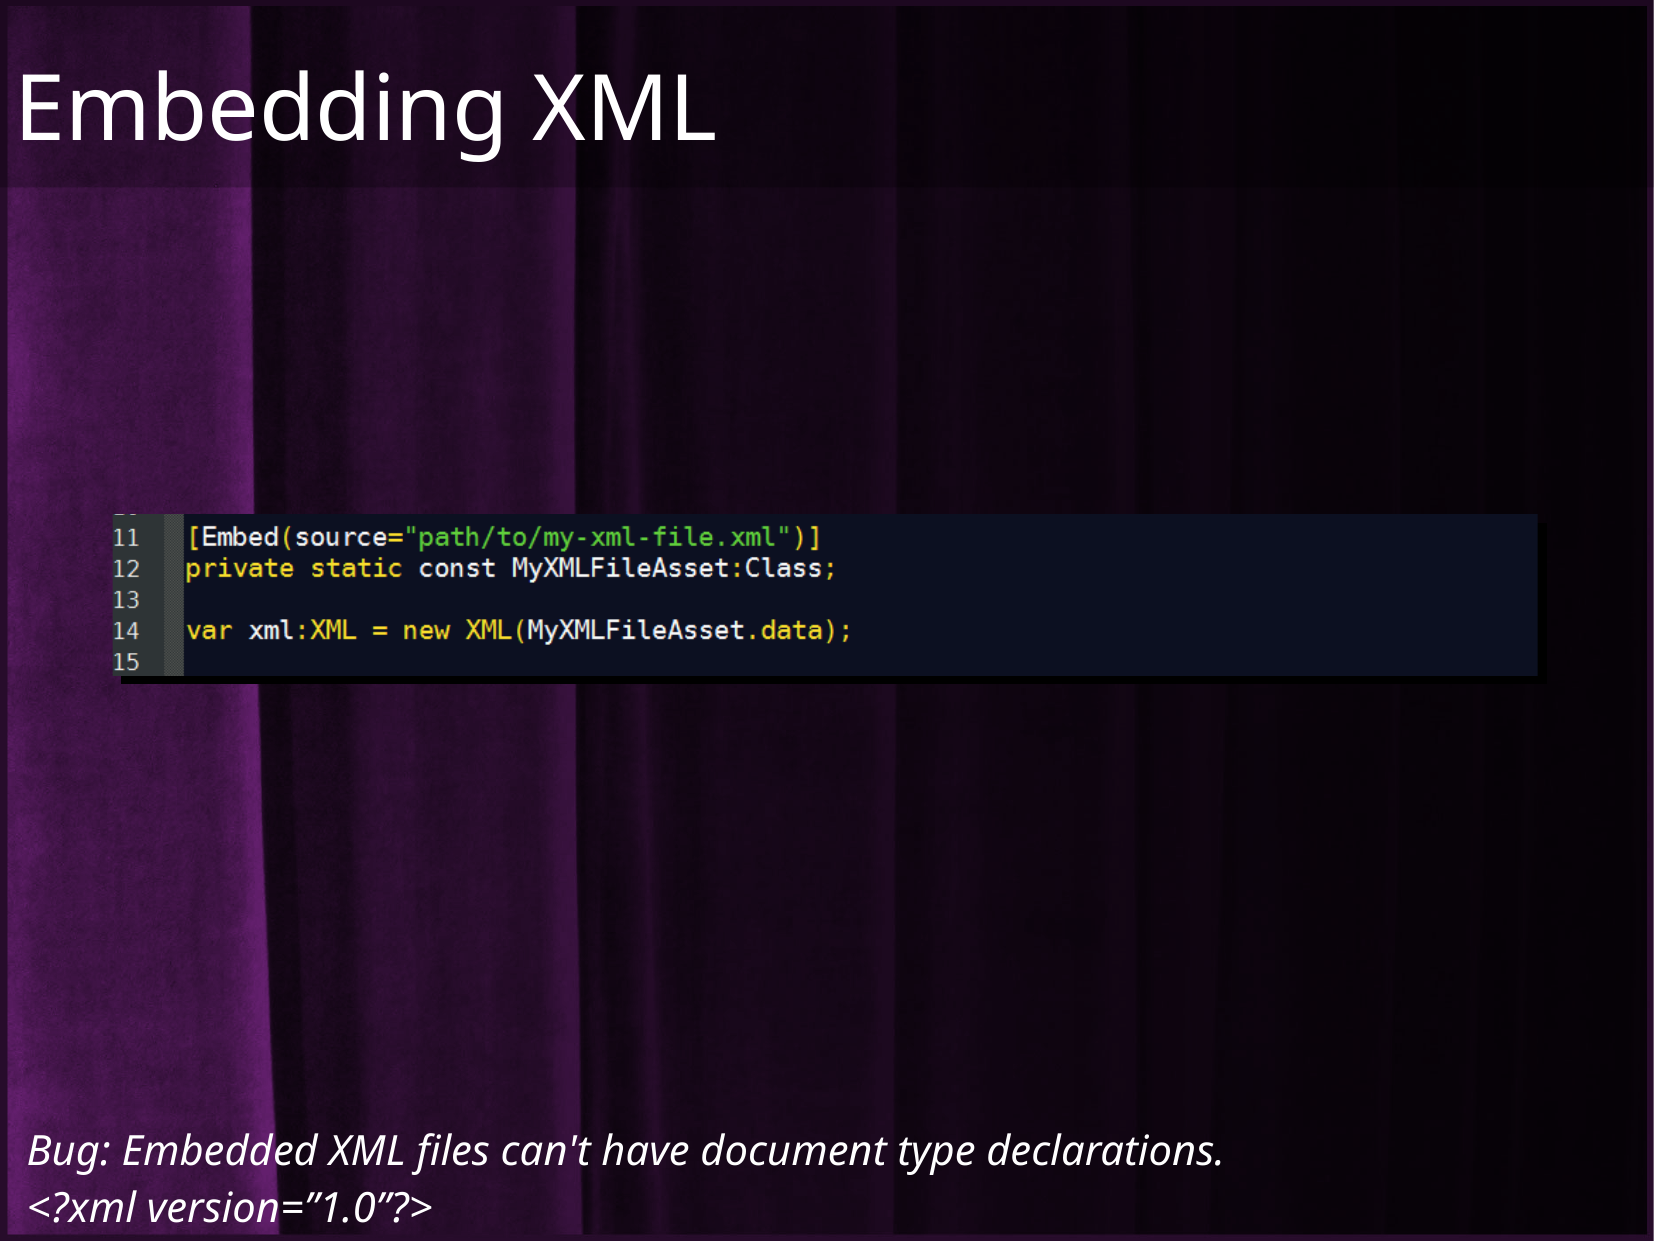

Embedding XML
Bug: Embedded XML files can't have document type declarations.
<?xml version=”1.0”?>